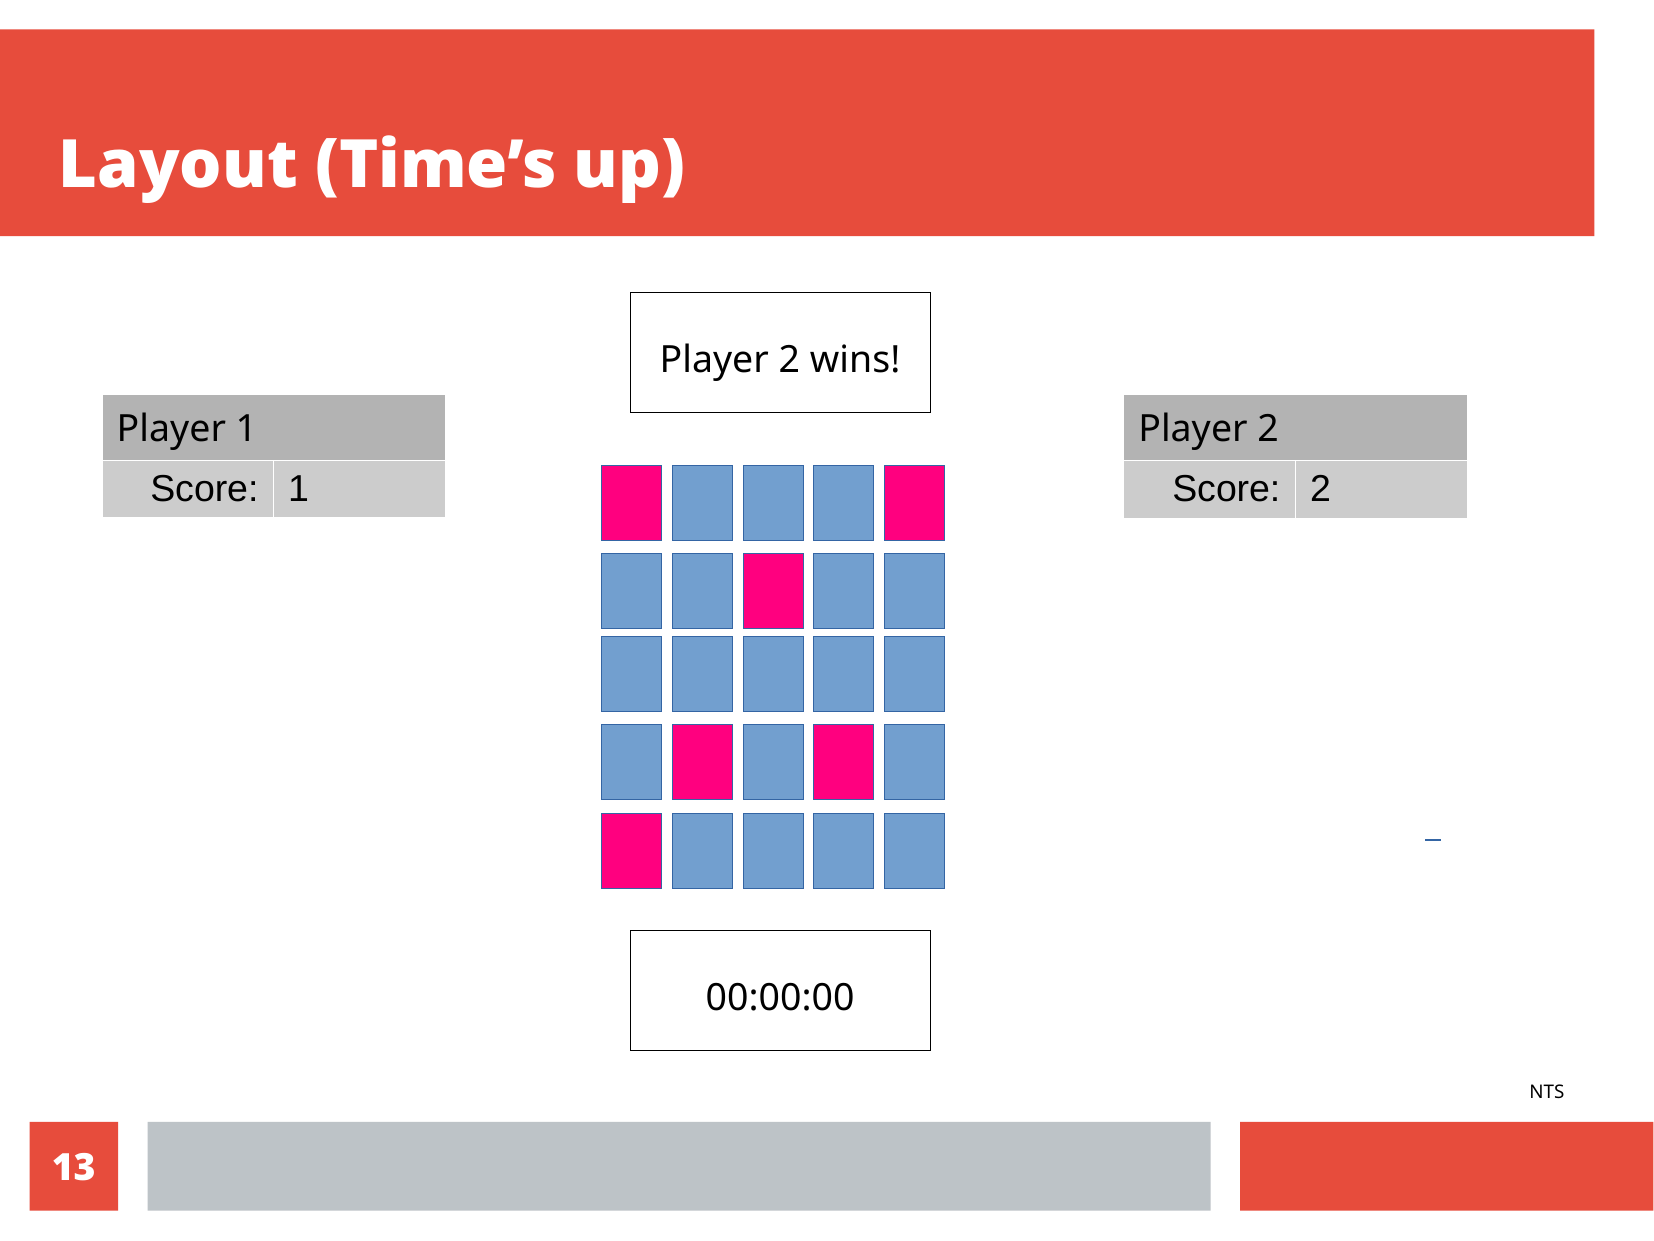

# Layout (Time’s up)
Player 2 wins!
| Player 1 | |
| --- | --- |
| Score: | 1 |
| Player 2 | |
| --- | --- |
| Score: | 2 |
00:00:00
NTS
13